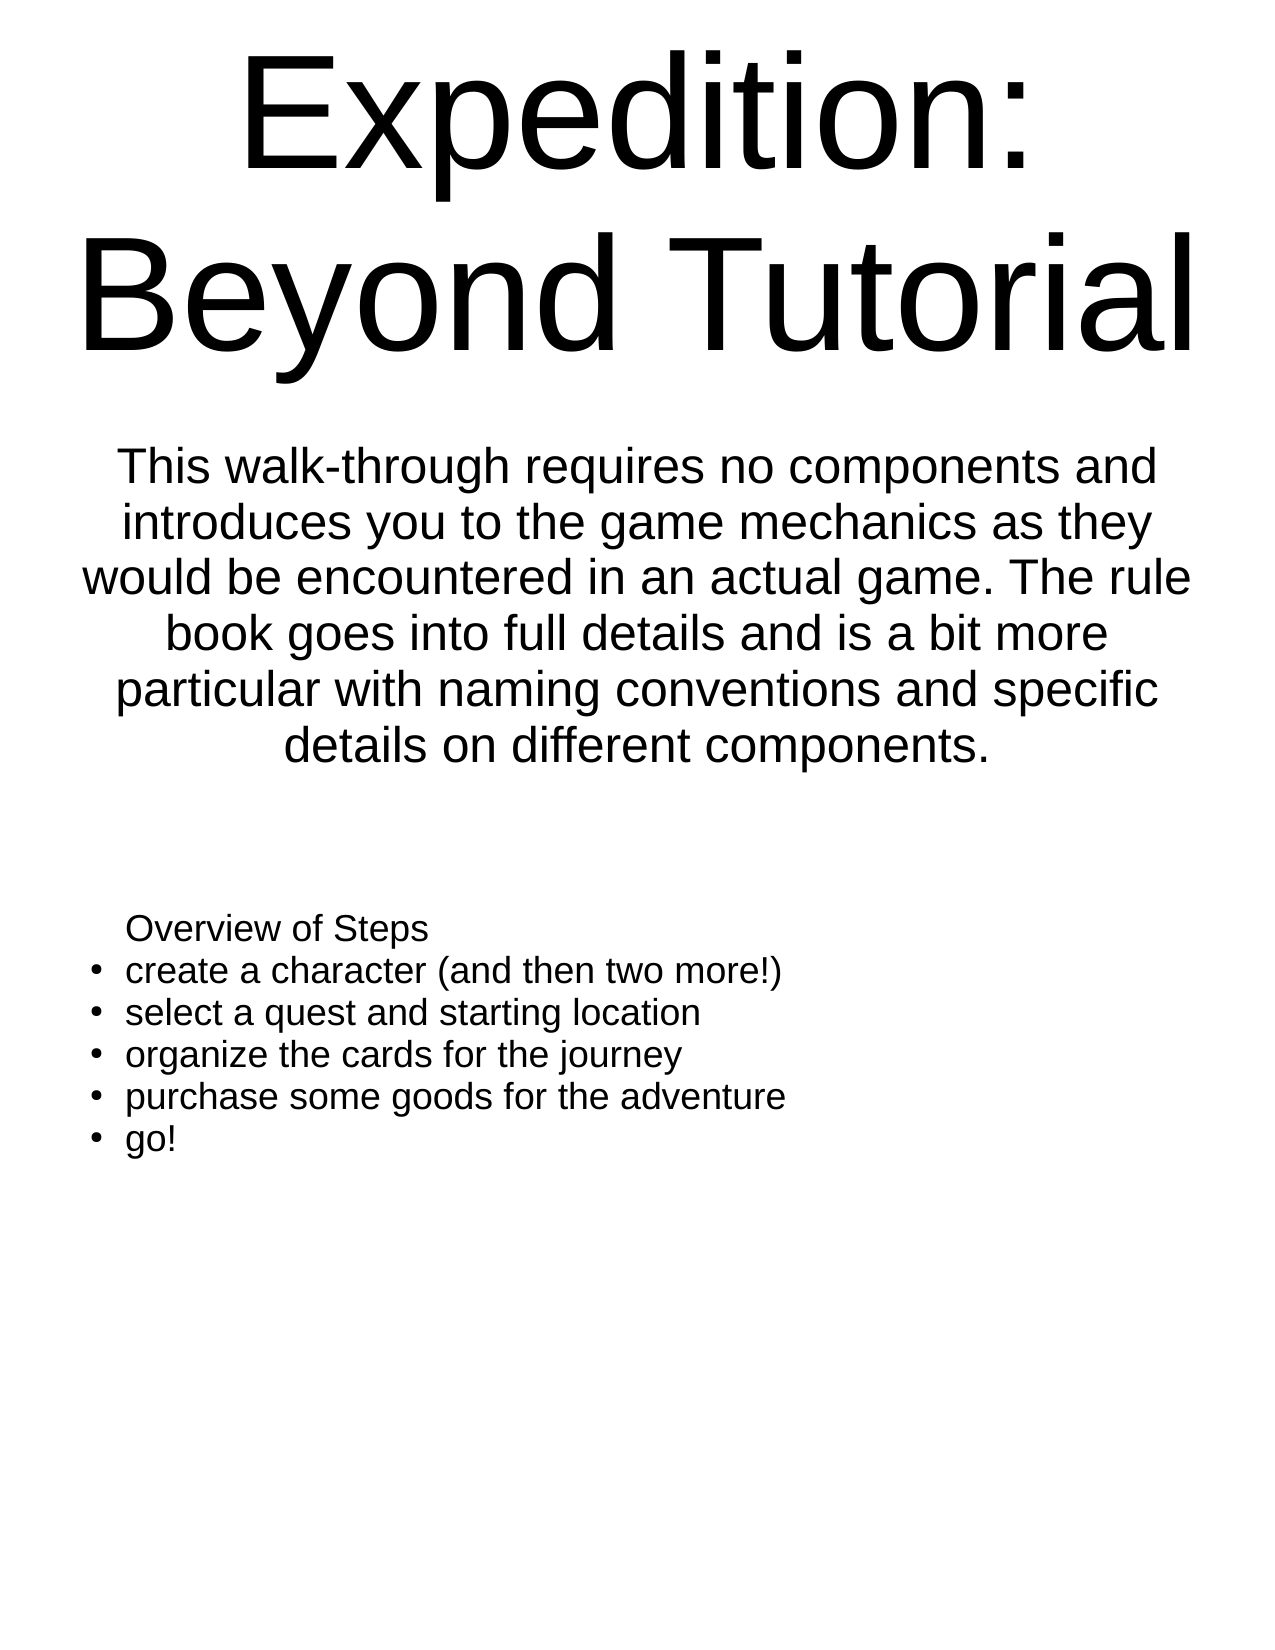

# Expedition: Beyond Tutorial
This walk-through requires no components and introduces you to the game mechanics as they would be encountered in an actual game. The rule book goes into full details and is a bit more particular with naming conventions and specific details on different components.
Overview of Steps
create a character (and then two more!)
select a quest and starting location
organize the cards for the journey
purchase some goods for the adventure
go!